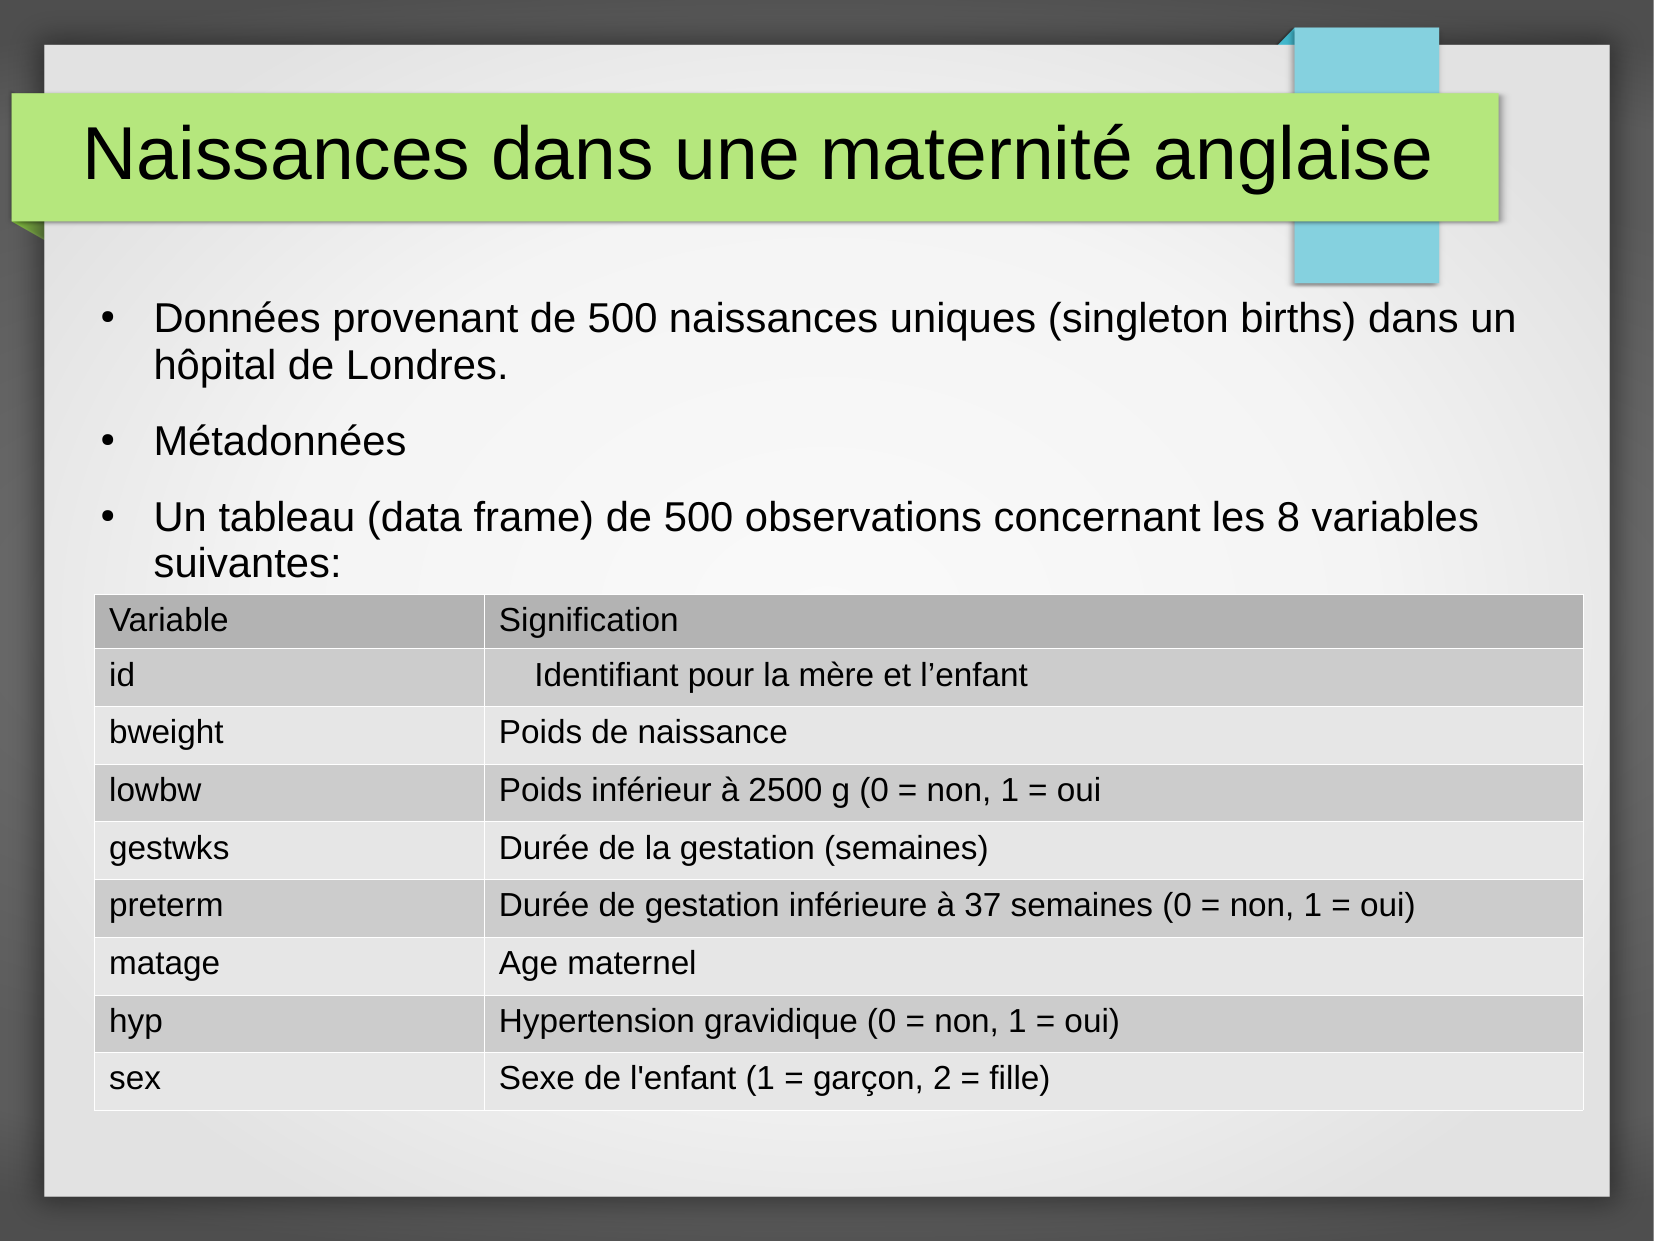

# Naissances dans une maternité anglaise
Données provenant de 500 naissances uniques (singleton births) dans un hôpital de Londres.
Métadonnées
Un tableau (data frame) de 500 observations concernant les 8 variables suivantes:
| Variable | Signification |
| --- | --- |
| id | Identifiant pour la mère et l’enfant |
| bweight | Poids de naissance |
| lowbw | Poids inférieur à 2500 g (0 = non, 1 = oui |
| gestwks | Durée de la gestation (semaines) |
| preterm | Durée de gestation inférieure à 37 semaines (0 = non, 1 = oui) |
| matage | Age maternel |
| hyp | Hypertension gravidique (0 = non, 1 = oui) |
| sex | Sexe de l'enfant (1 = garçon, 2 = fille) |